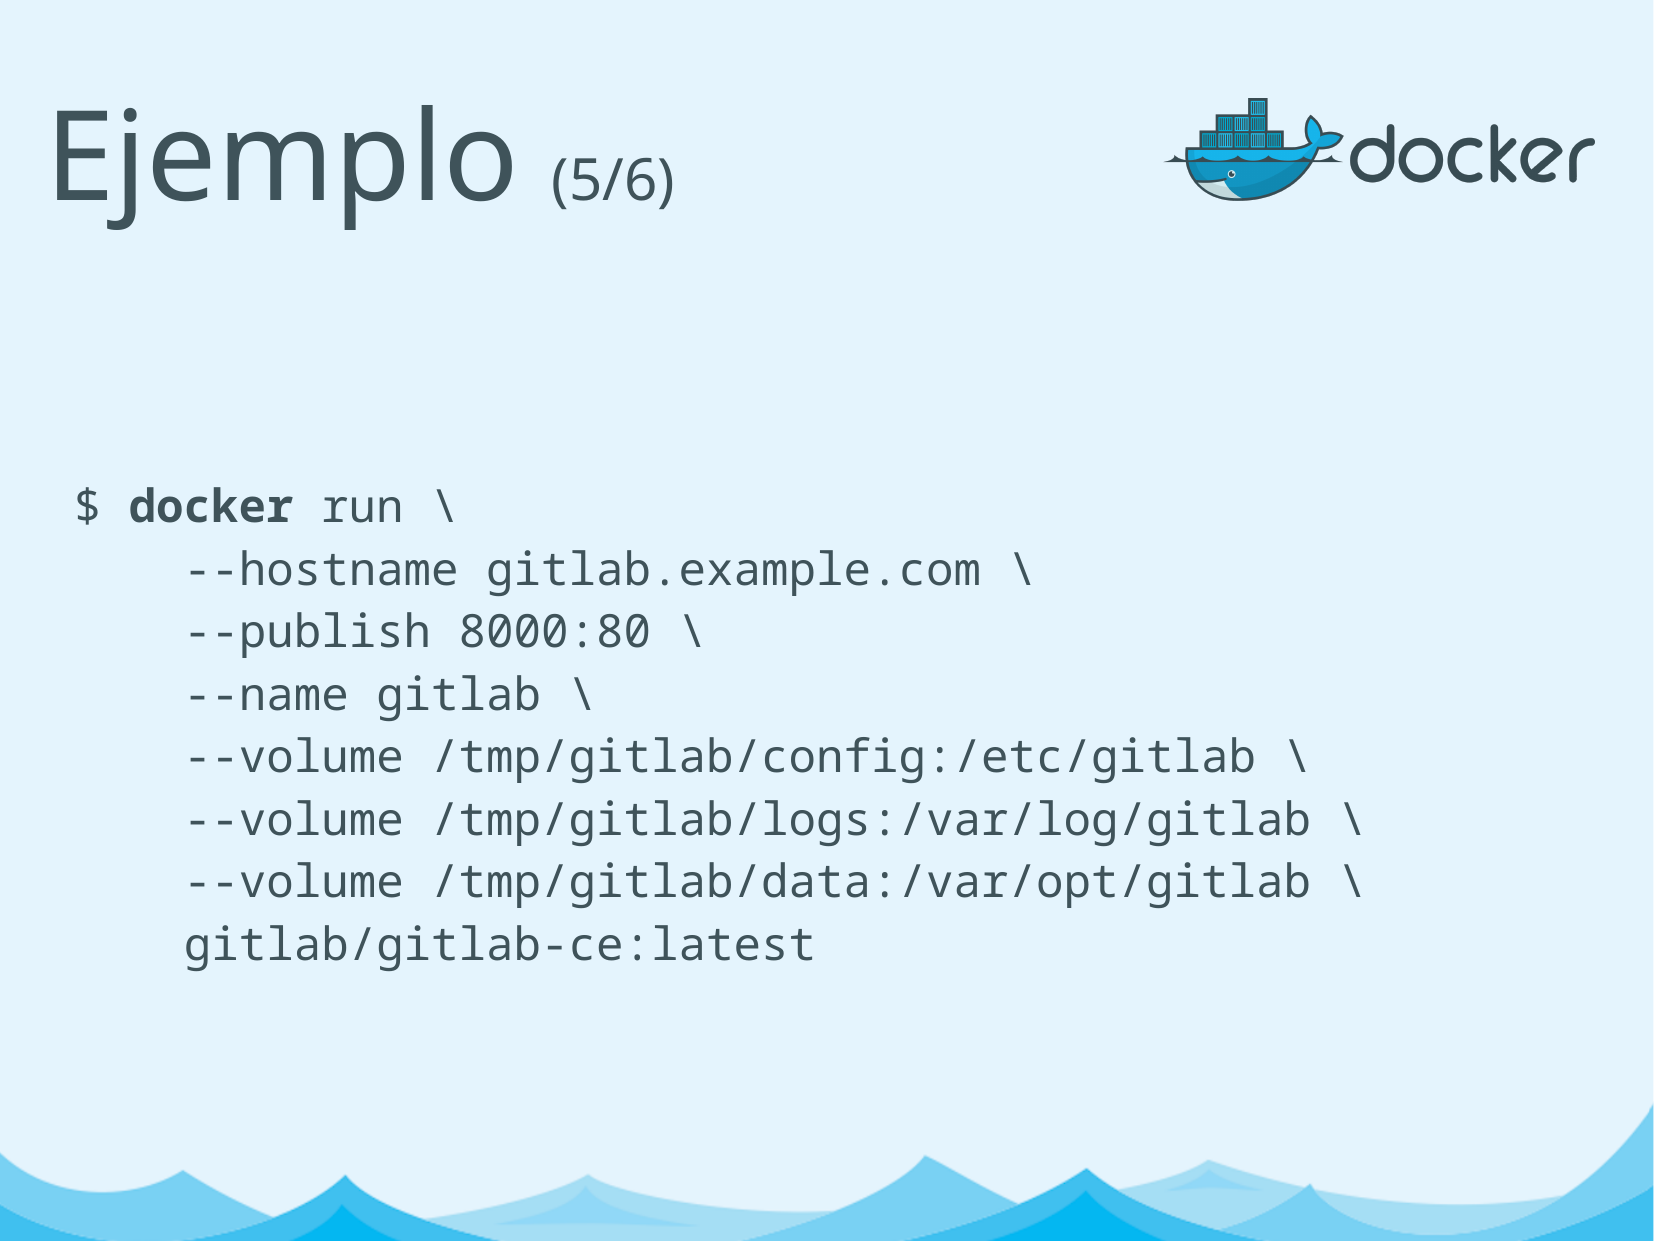

Ejemplo (5/6)
$ docker run \
 --hostname gitlab.example.com \
 --publish 8000:80 \
 --name gitlab \
 --volume /tmp/gitlab/config:/etc/gitlab \
 --volume /tmp/gitlab/logs:/var/log/gitlab \
 --volume /tmp/gitlab/data:/var/opt/gitlab \
 gitlab/gitlab-ce:latest